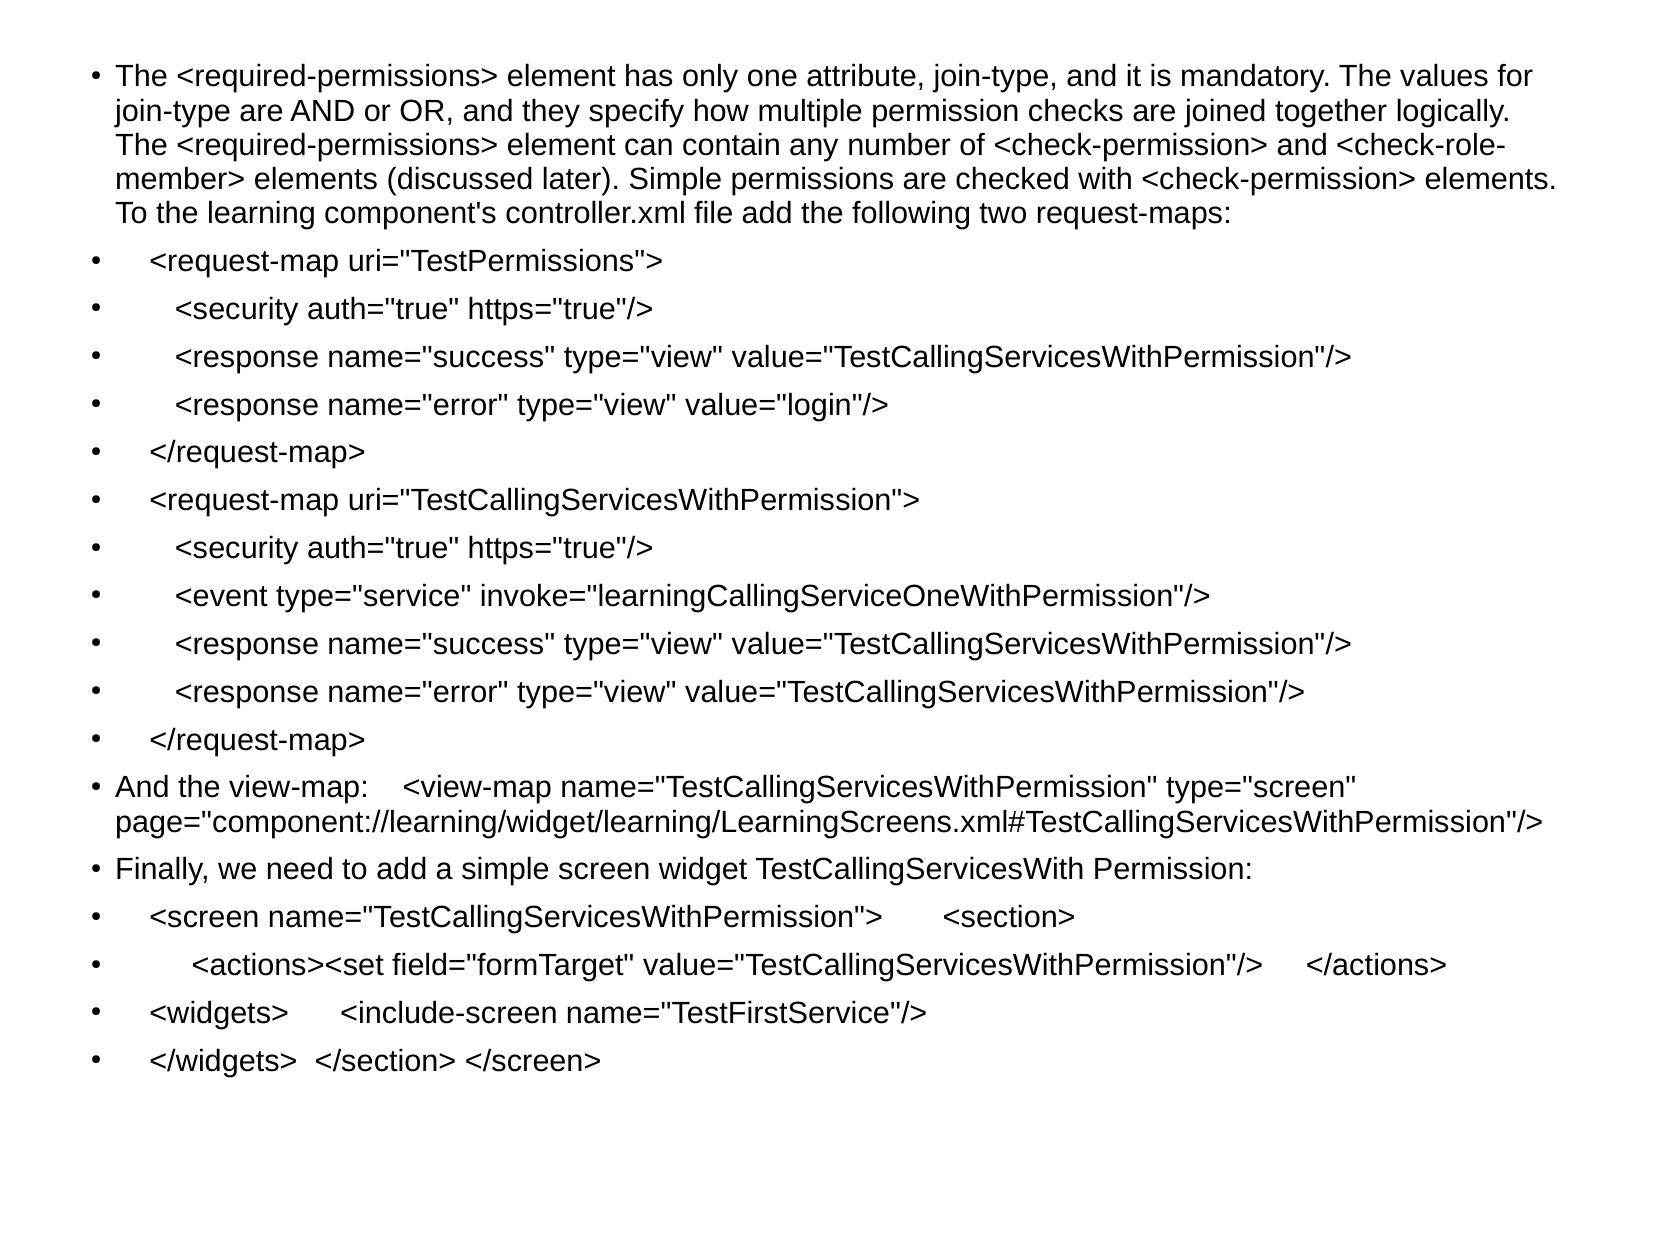

# The <required-permissions> element has only one attribute, join-type, and it is mandatory. The values for join-type are AND or OR, and they specify how multiple permission checks are joined together logically. The <required-permissions> element can contain any number of <check-permission> and <check-role-member> elements (discussed later). Simple permissions are checked with <check-permission> elements. To the learning component's controller.xml file add the following two request-maps:
 <request-map uri="TestPermissions">
 <security auth="true" https="true"/>
 <response name="success" type="view" value="TestCallingServicesWithPermission"/>
 <response name="error" type="view" value="login"/>
 </request-map>
 <request-map uri="TestCallingServicesWithPermission">
 <security auth="true" https="true"/>
 <event type="service" invoke="learningCallingServiceOneWithPermission"/>
 <response name="success" type="view" value="TestCallingServicesWithPermission"/>
 <response name="error" type="view" value="TestCallingServicesWithPermission"/>
 </request-map>
And the view-map: <view-map name="TestCallingServicesWithPermission" type="screen" page="component://learning/widget/learning/LearningScreens.xml#TestCallingServicesWithPermission"/>
Finally, we need to add a simple screen widget TestCallingServicesWith Permission:
 <screen name="TestCallingServicesWithPermission"> <section>
 <actions><set field="formTarget" value="TestCallingServicesWithPermission"/> </actions>
 <widgets> <include-screen name="TestFirstService"/>
 </widgets> </section> </screen>